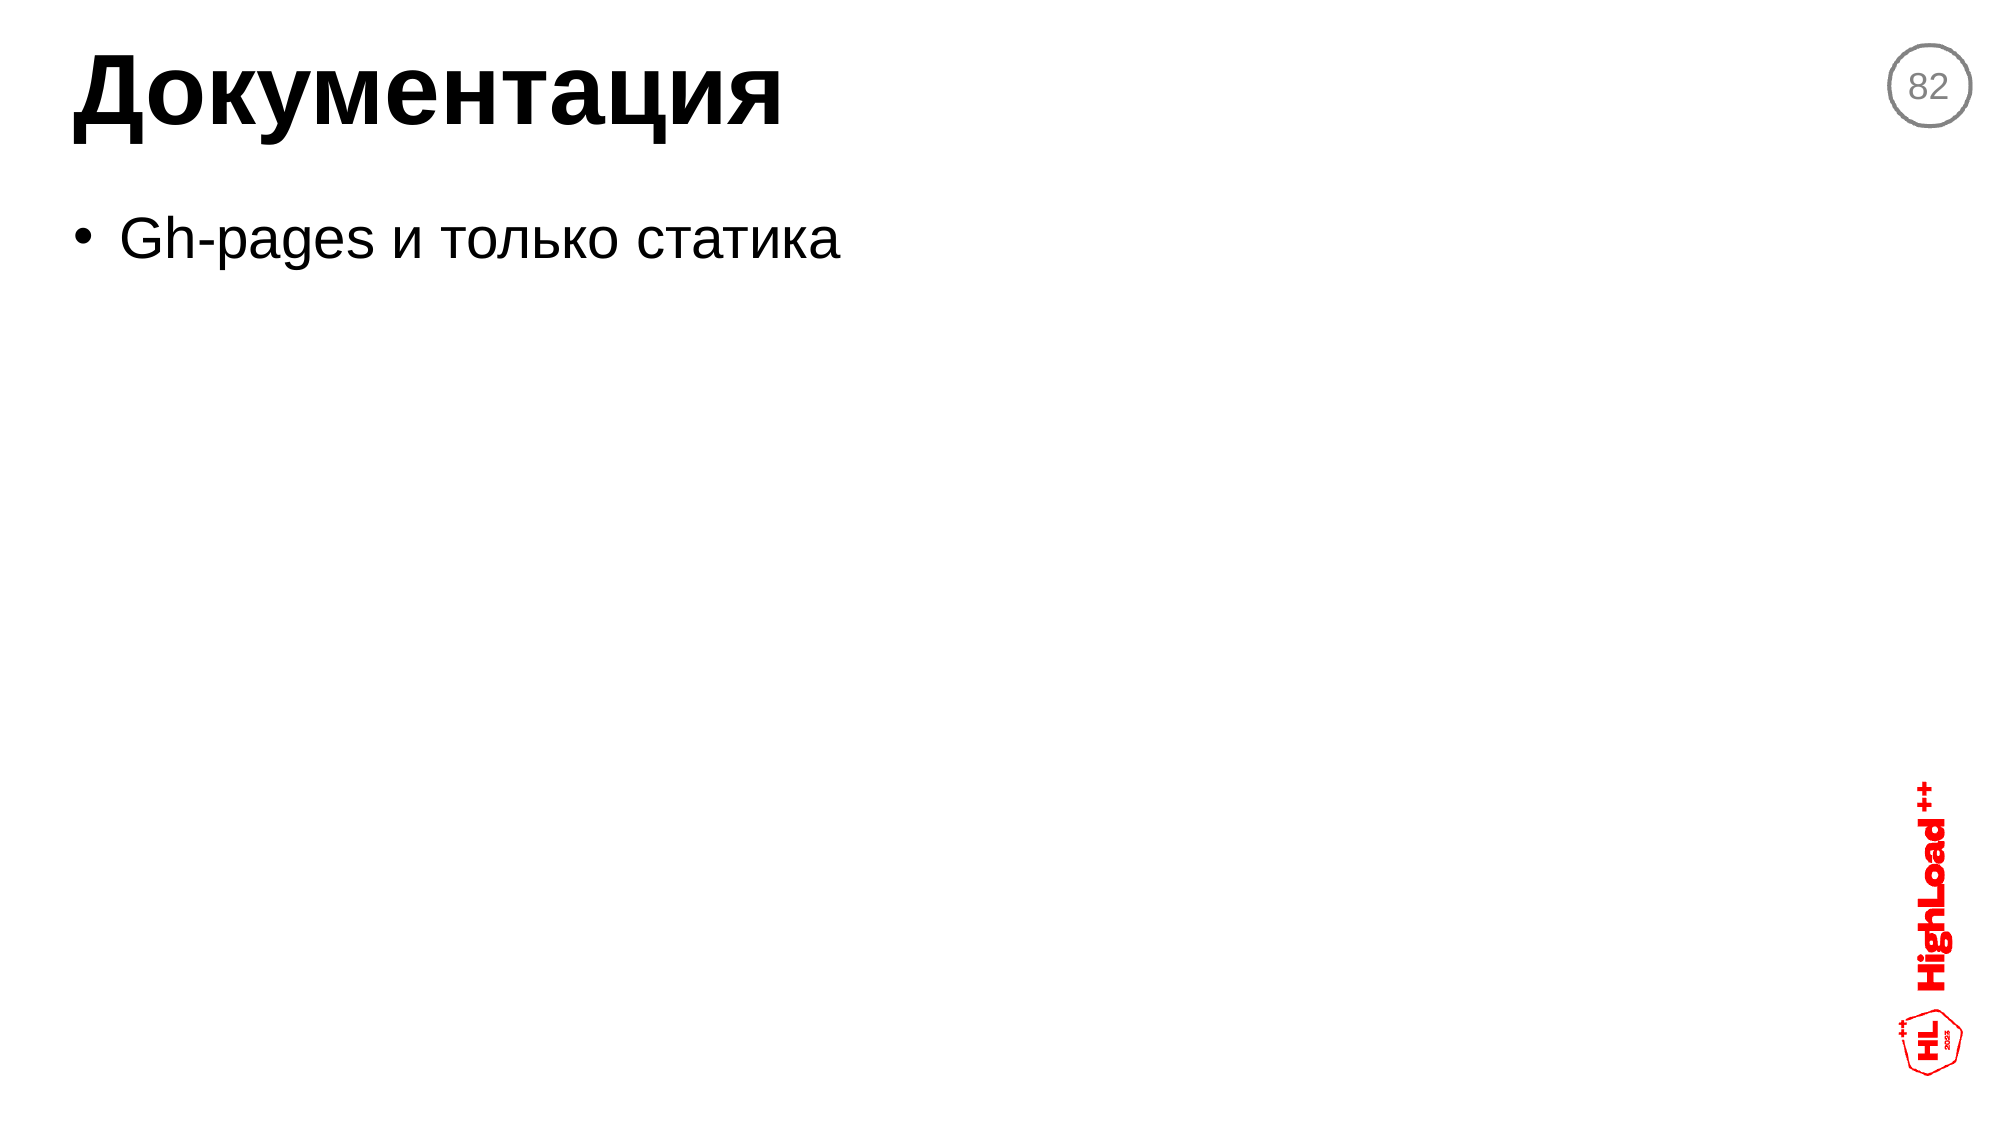

# Документация
82
 Gh-pages и только статика